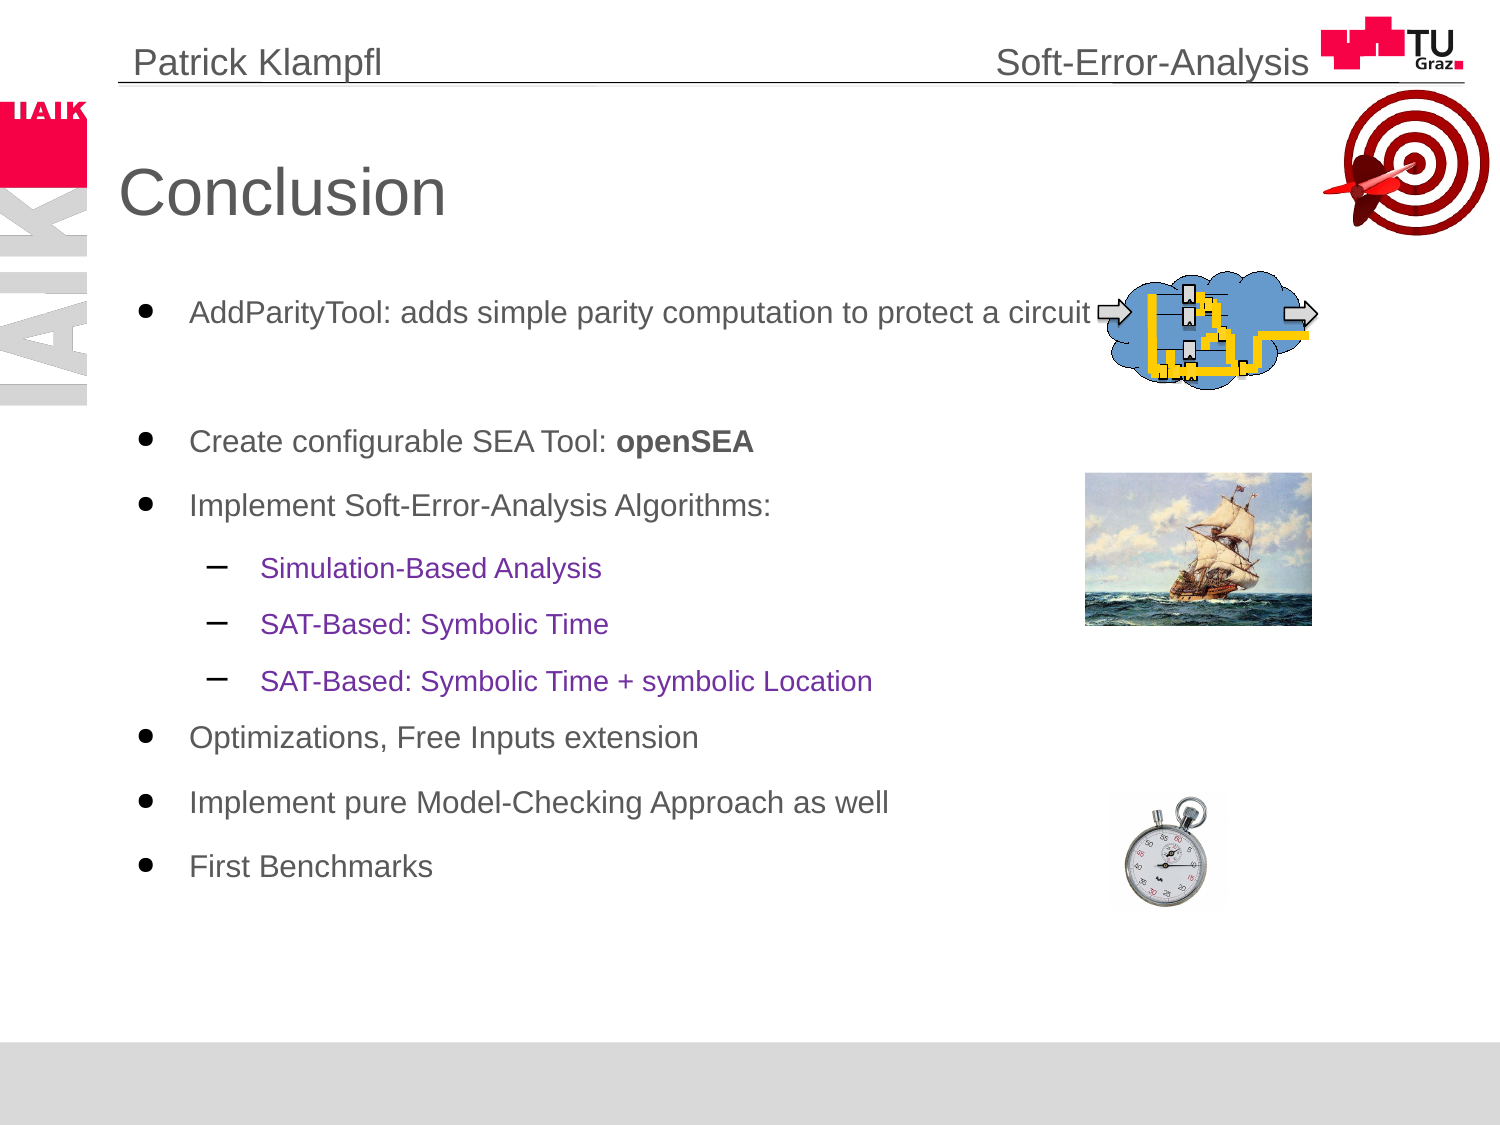

# Conclusion
AddParityTool: adds simple parity computation to protect a circuit
Create configurable SEA Tool: openSEA
Implement Soft-Error-Analysis Algorithms:
Simulation-Based Analysis
SAT-Based: Symbolic Time
SAT-Based: Symbolic Time + symbolic Location
Optimizations, Free Inputs extension
Implement pure Model-Checking Approach as well
First Benchmarks